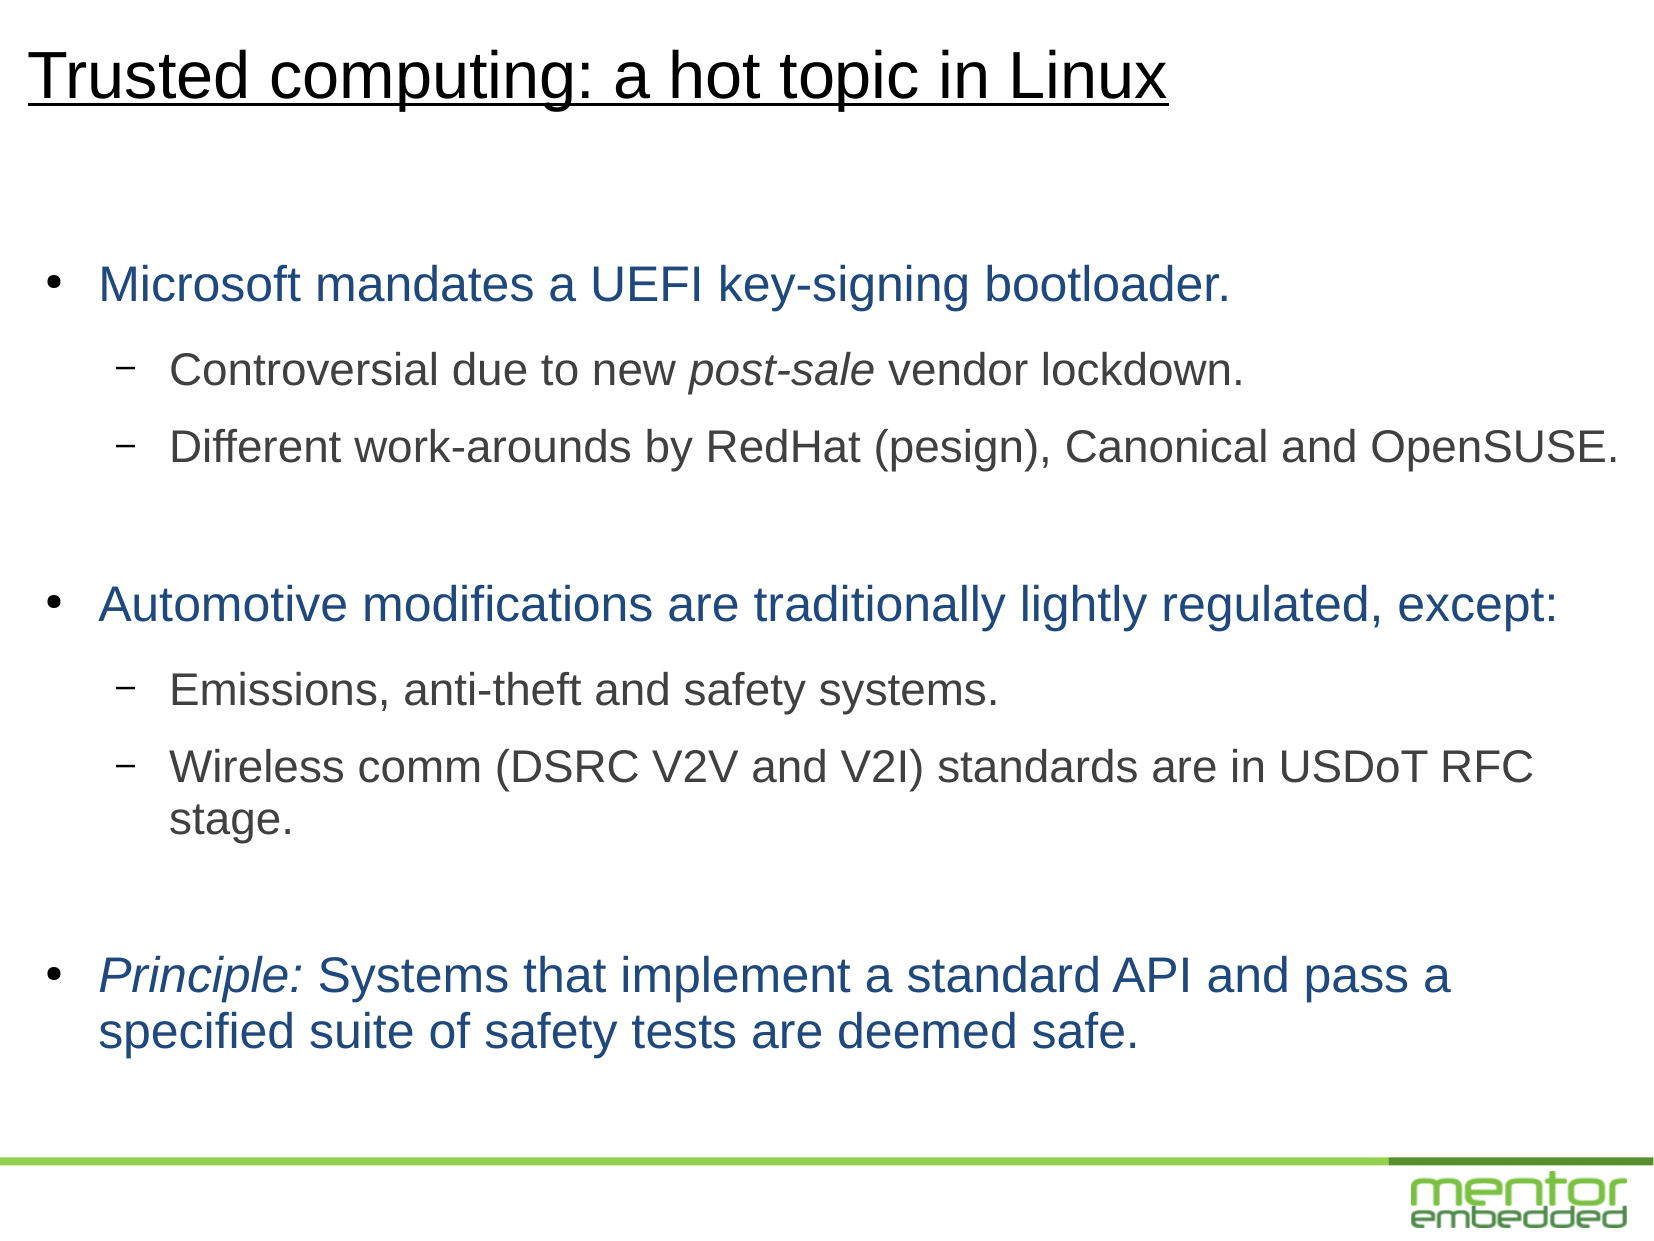

# Trusted computing: a hot topic in Linux
Microsoft mandates a UEFI key-signing bootloader.
Controversial due to new post-sale vendor lockdown.
Different work-arounds by RedHat (pesign), Canonical and OpenSUSE.
Automotive modifications are traditionally lightly regulated, except:
Emissions, anti-theft and safety systems.
Wireless comm (DSRC V2V and V2I) standards are in USDoT RFC stage.
Principle: Systems that implement a standard API and pass a specified suite of safety tests are deemed safe.